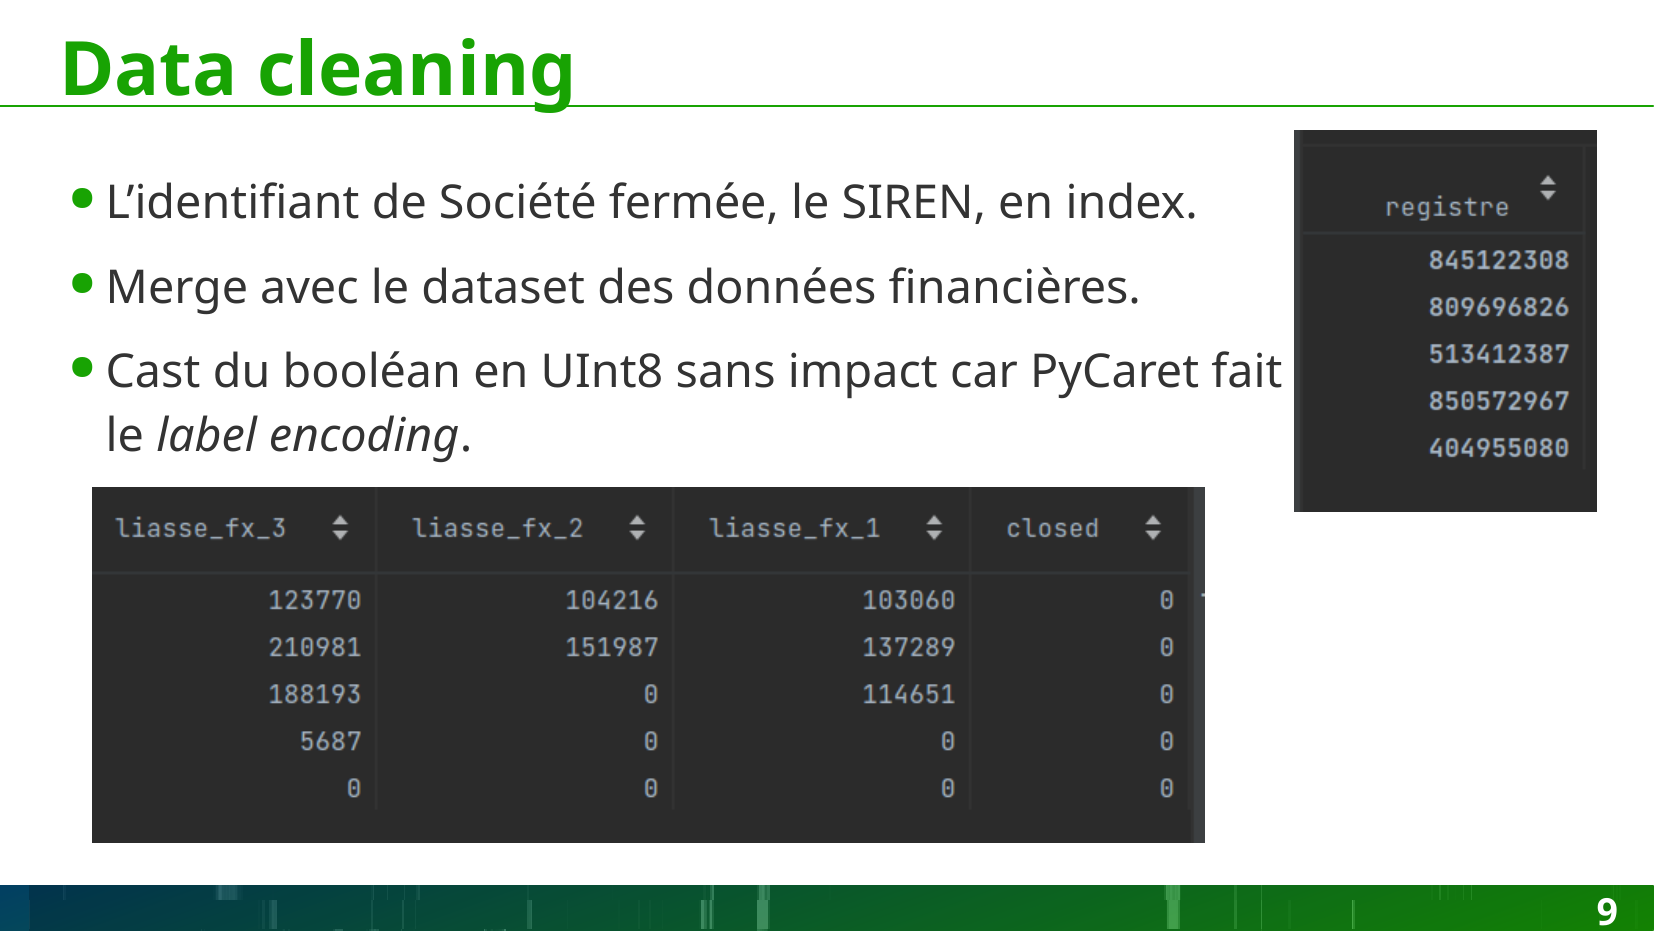

# Data cleaning
L’identifiant de Société fermée, le SIREN, en index.
Merge avec le dataset des données financières.
Cast du booléan en UInt8 sans impact car PyCaret fait le label encoding.
9